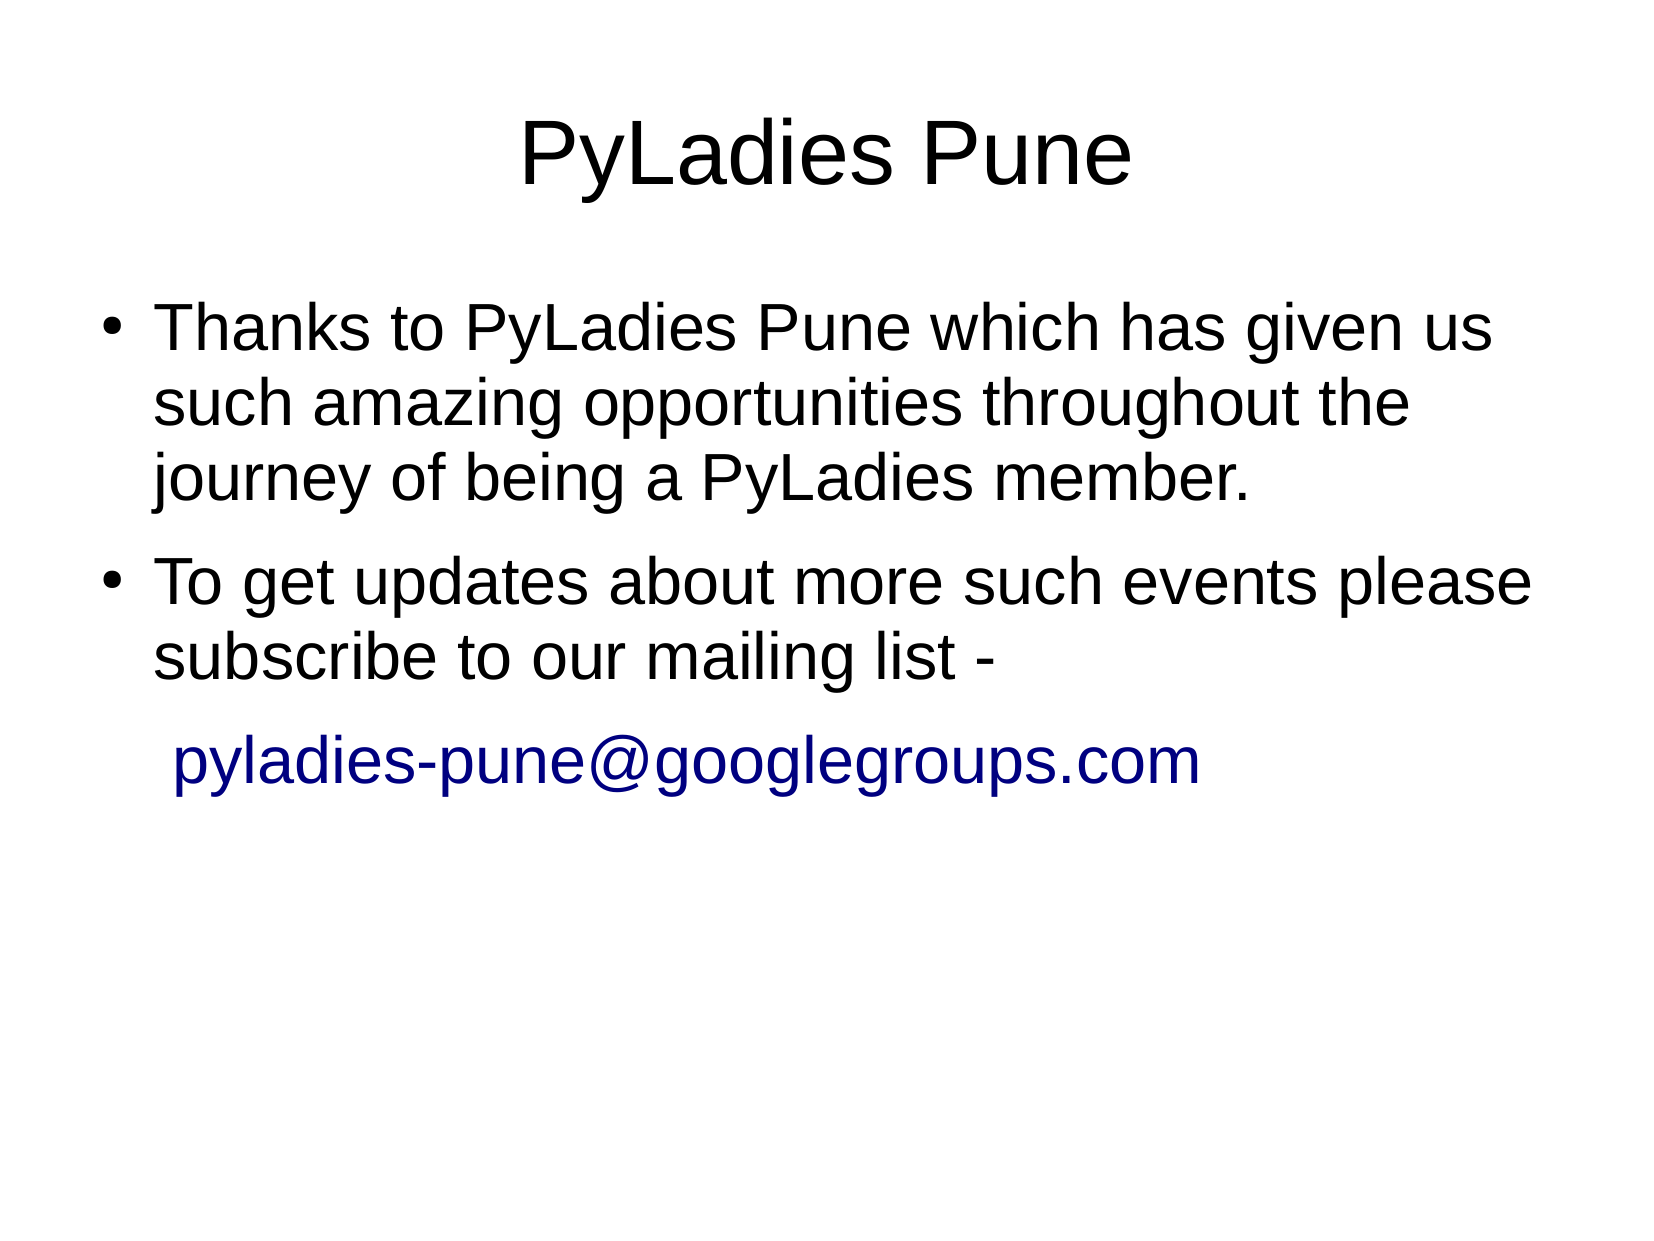

# PyLadies Pune
Thanks to PyLadies Pune which has given us such amazing opportunities throughout the journey of being a PyLadies member.
To get updates about more such events please subscribe to our mailing list -
 pyladies-pune@googlegroups.com